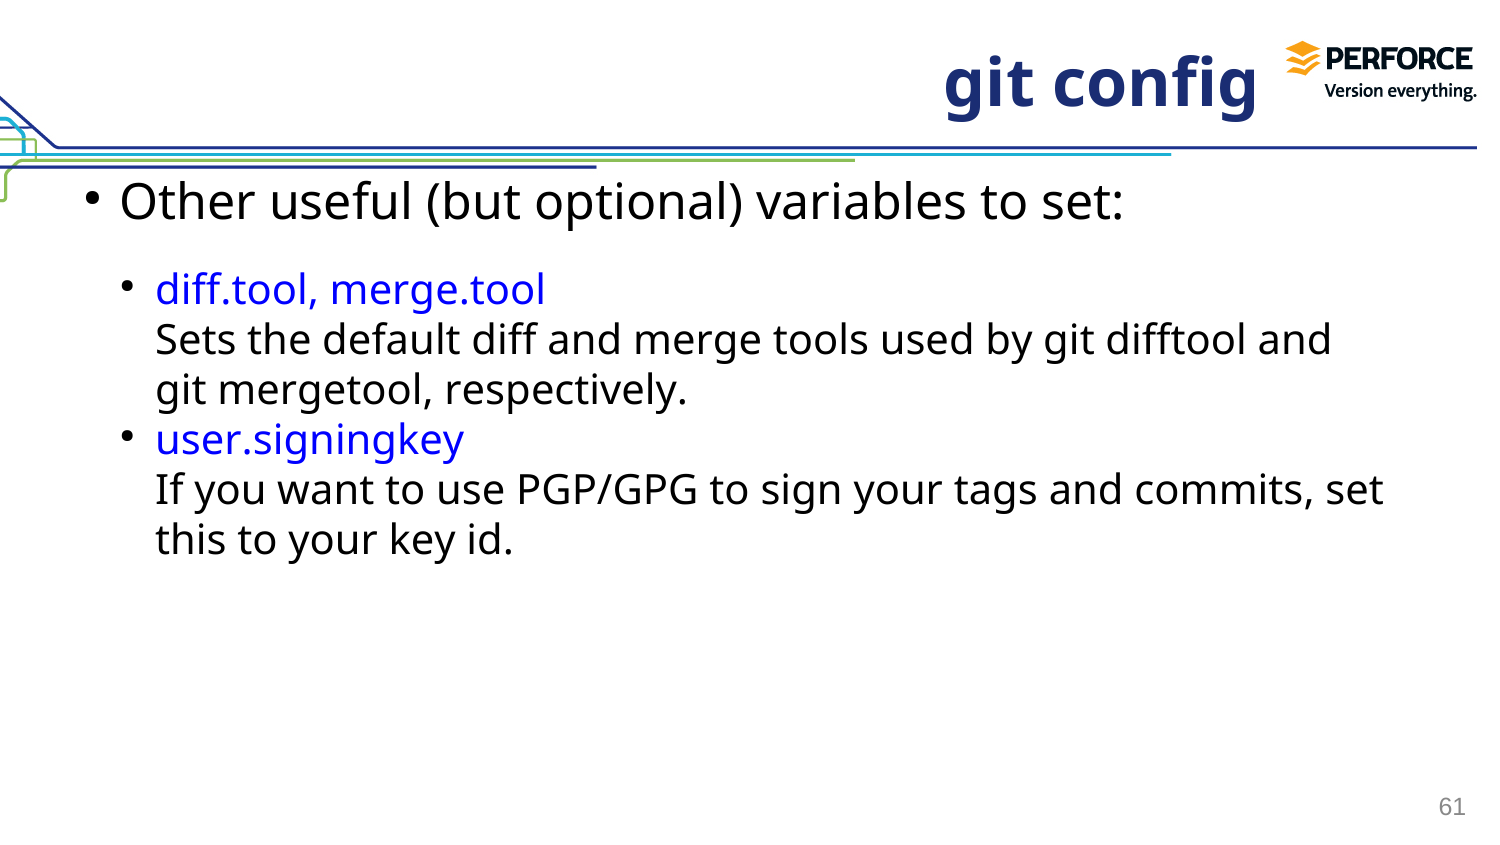

# git config
Other useful (but optional) variables to set:
diff.tool, merge.tool
Sets the default diff and merge tools used by git difftool and git mergetool, respectively.
user.signingkey
If you want to use PGP/GPG to sign your tags and commits, set this to your key id.